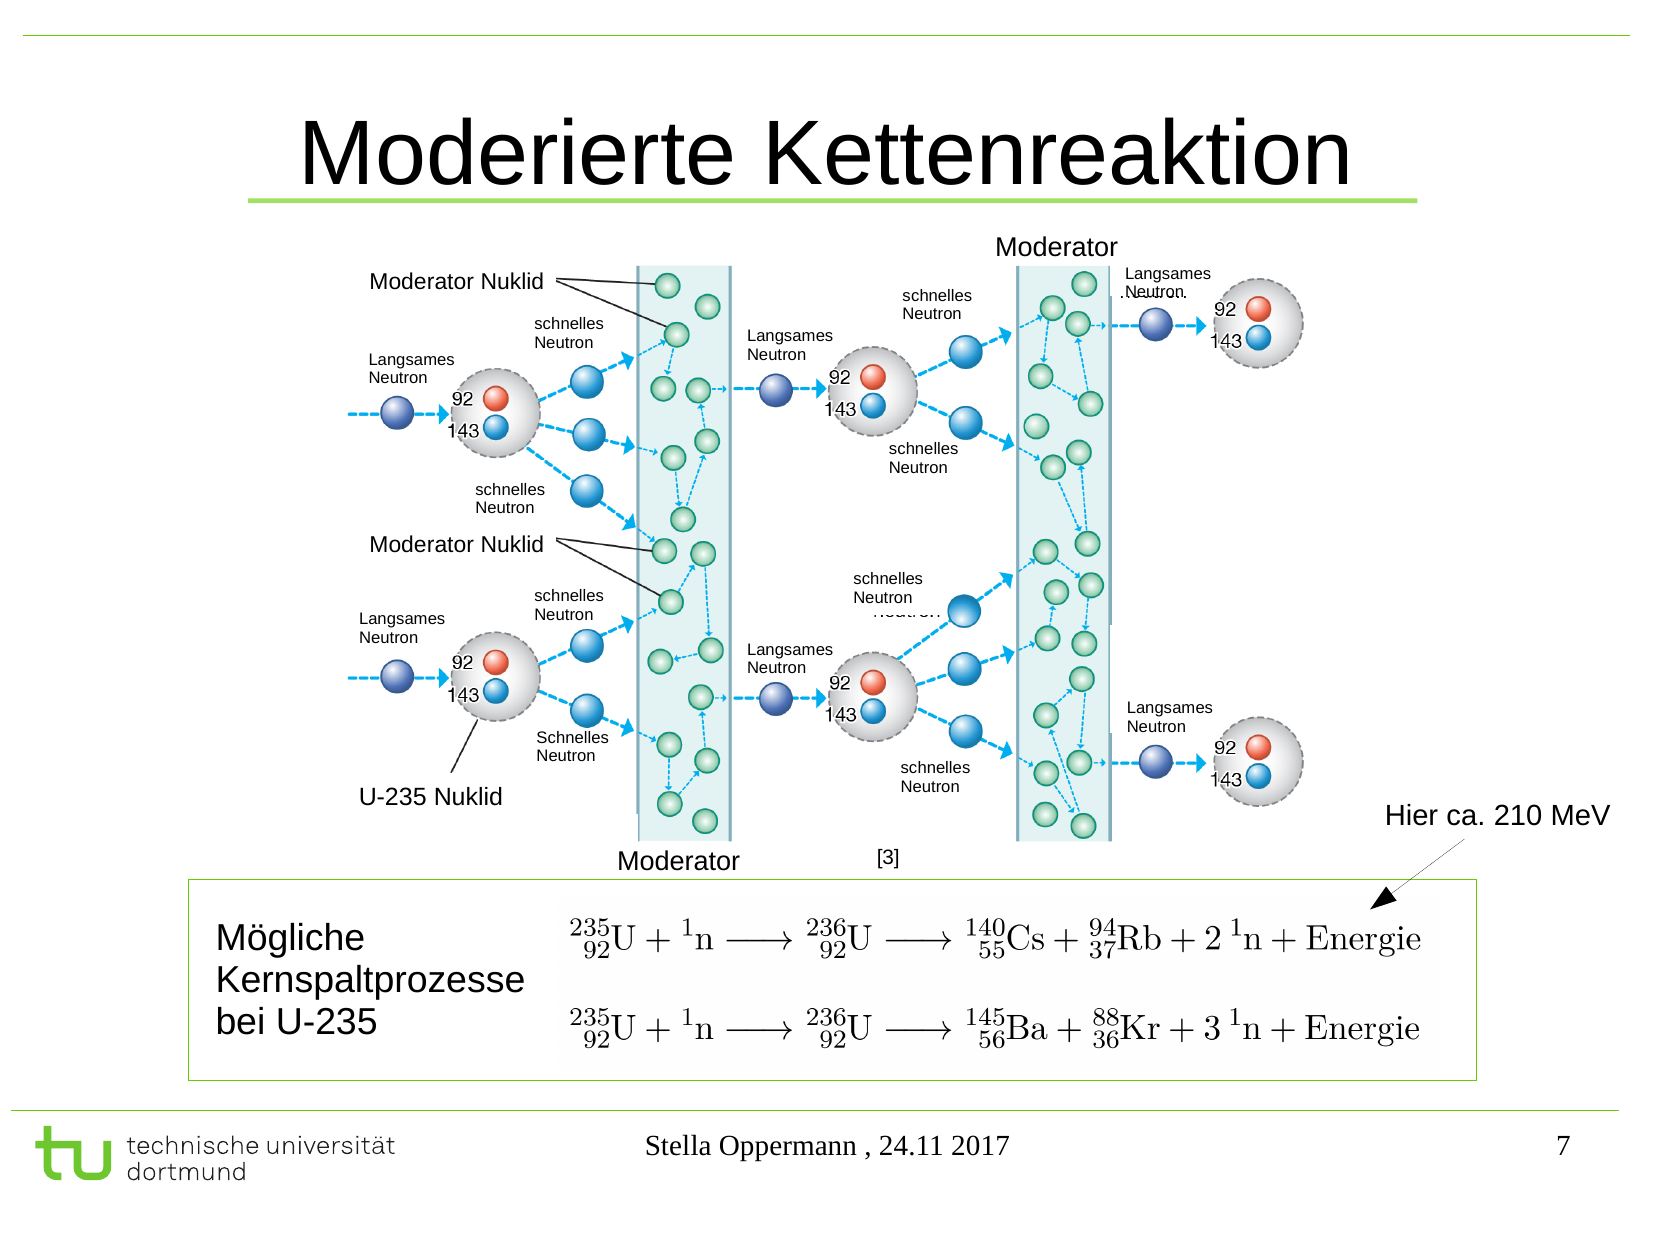

# Moderierte Kettenreaktion
Moderator
 Moderator Nuklid
Langsames Neutron
schnelles Neutron
schnelles Neutron
Langsames Neutron
Langsames Neutron
schnelles Neutron
schnelles Neutron
 Moderator Nuklid
schnelles Neutron
schnelles Neutron
Langsames Neutron
Langsames Neutron
Langsames Neutron
Schnelles Neutron
schnelles Neutron
U-235 Nuklid
Hier ca. 210 MeV
Moderator
[3]
Mögliche
Kernspaltprozesse
bei U-235
Stella Oppermann , 24.11 2017
7